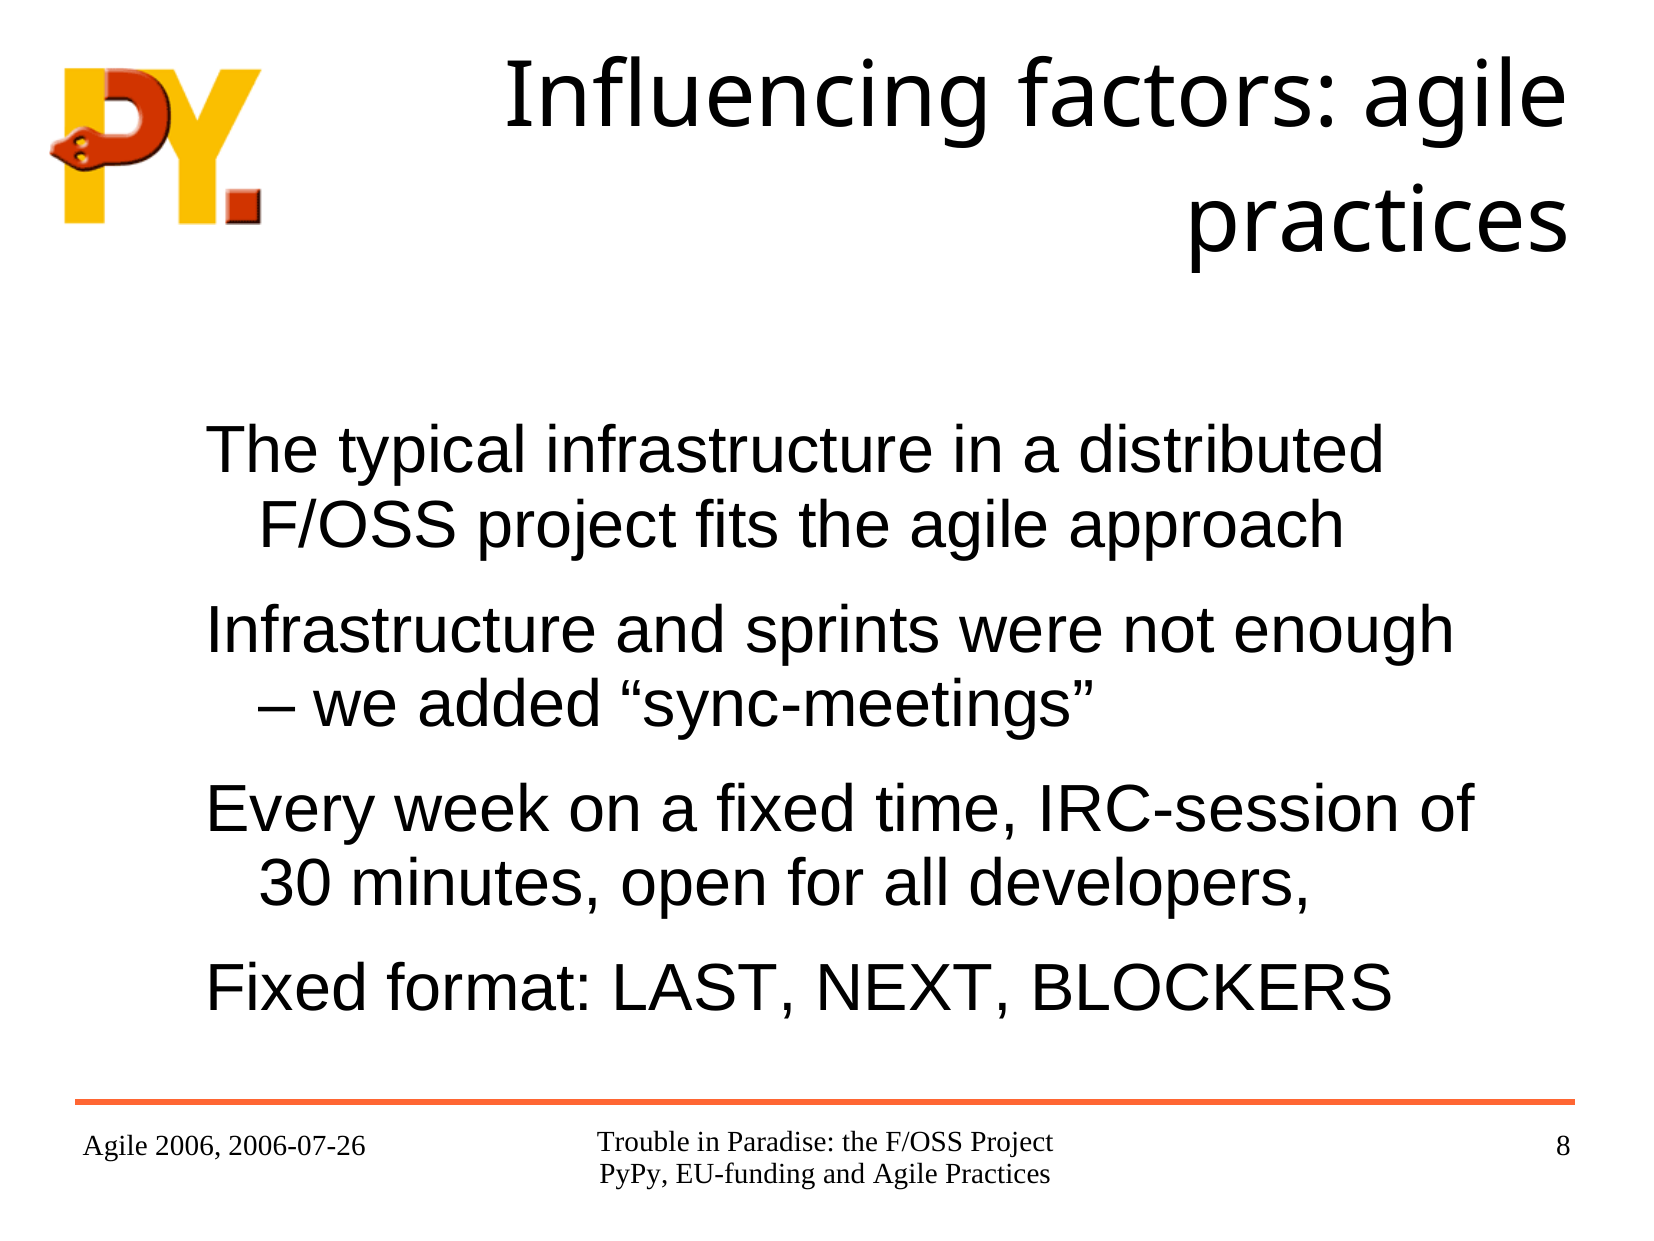

# Influencing factors: agile practices
The typical infrastructure in a distributed F/OSS project fits the agile approach
Infrastructure and sprints were not enough – we added “sync-meetings”
Every week on a fixed time, IRC-session of 30 minutes, open for all developers,
Fixed format: LAST, NEXT, BLOCKERS
PyPy: A Case Study of a F/OSS Community
Brussels, 2005-12-08
8